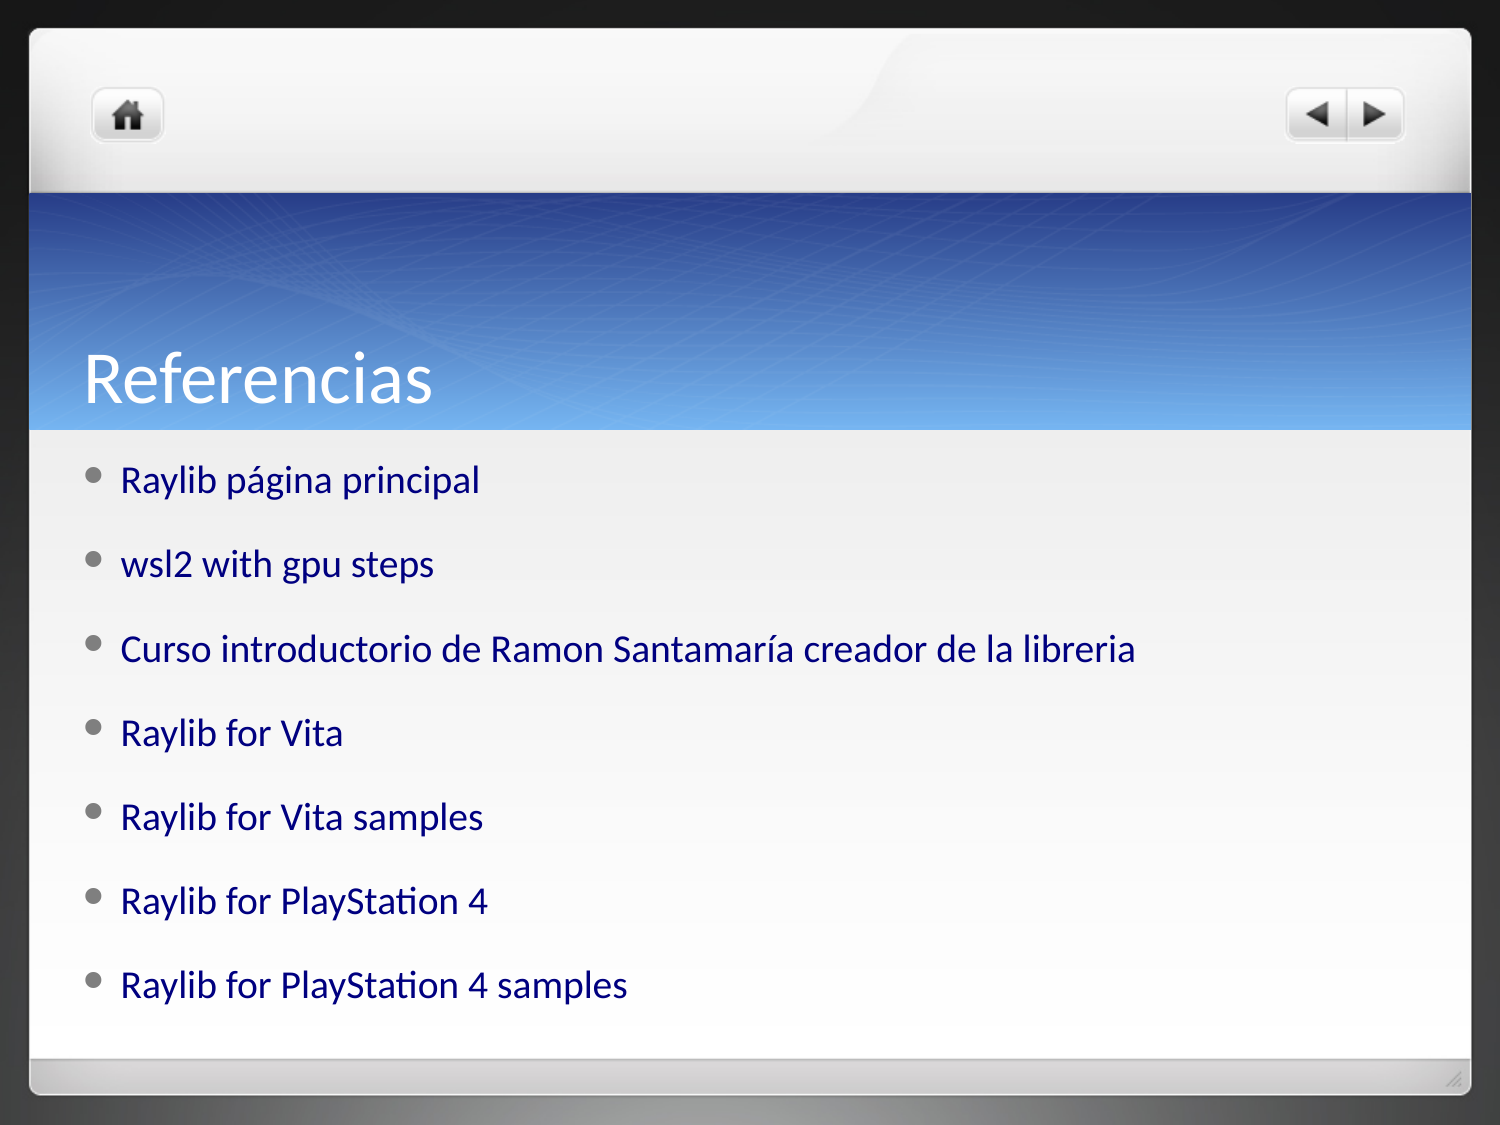

# Referencias
Raylib página principal
wsl2 with gpu steps
Curso introductorio de Ramon Santamaría creador de la libreria
Raylib for Vita
Raylib for Vita samples
Raylib for PlayStation 4
Raylib for PlayStation 4 samples